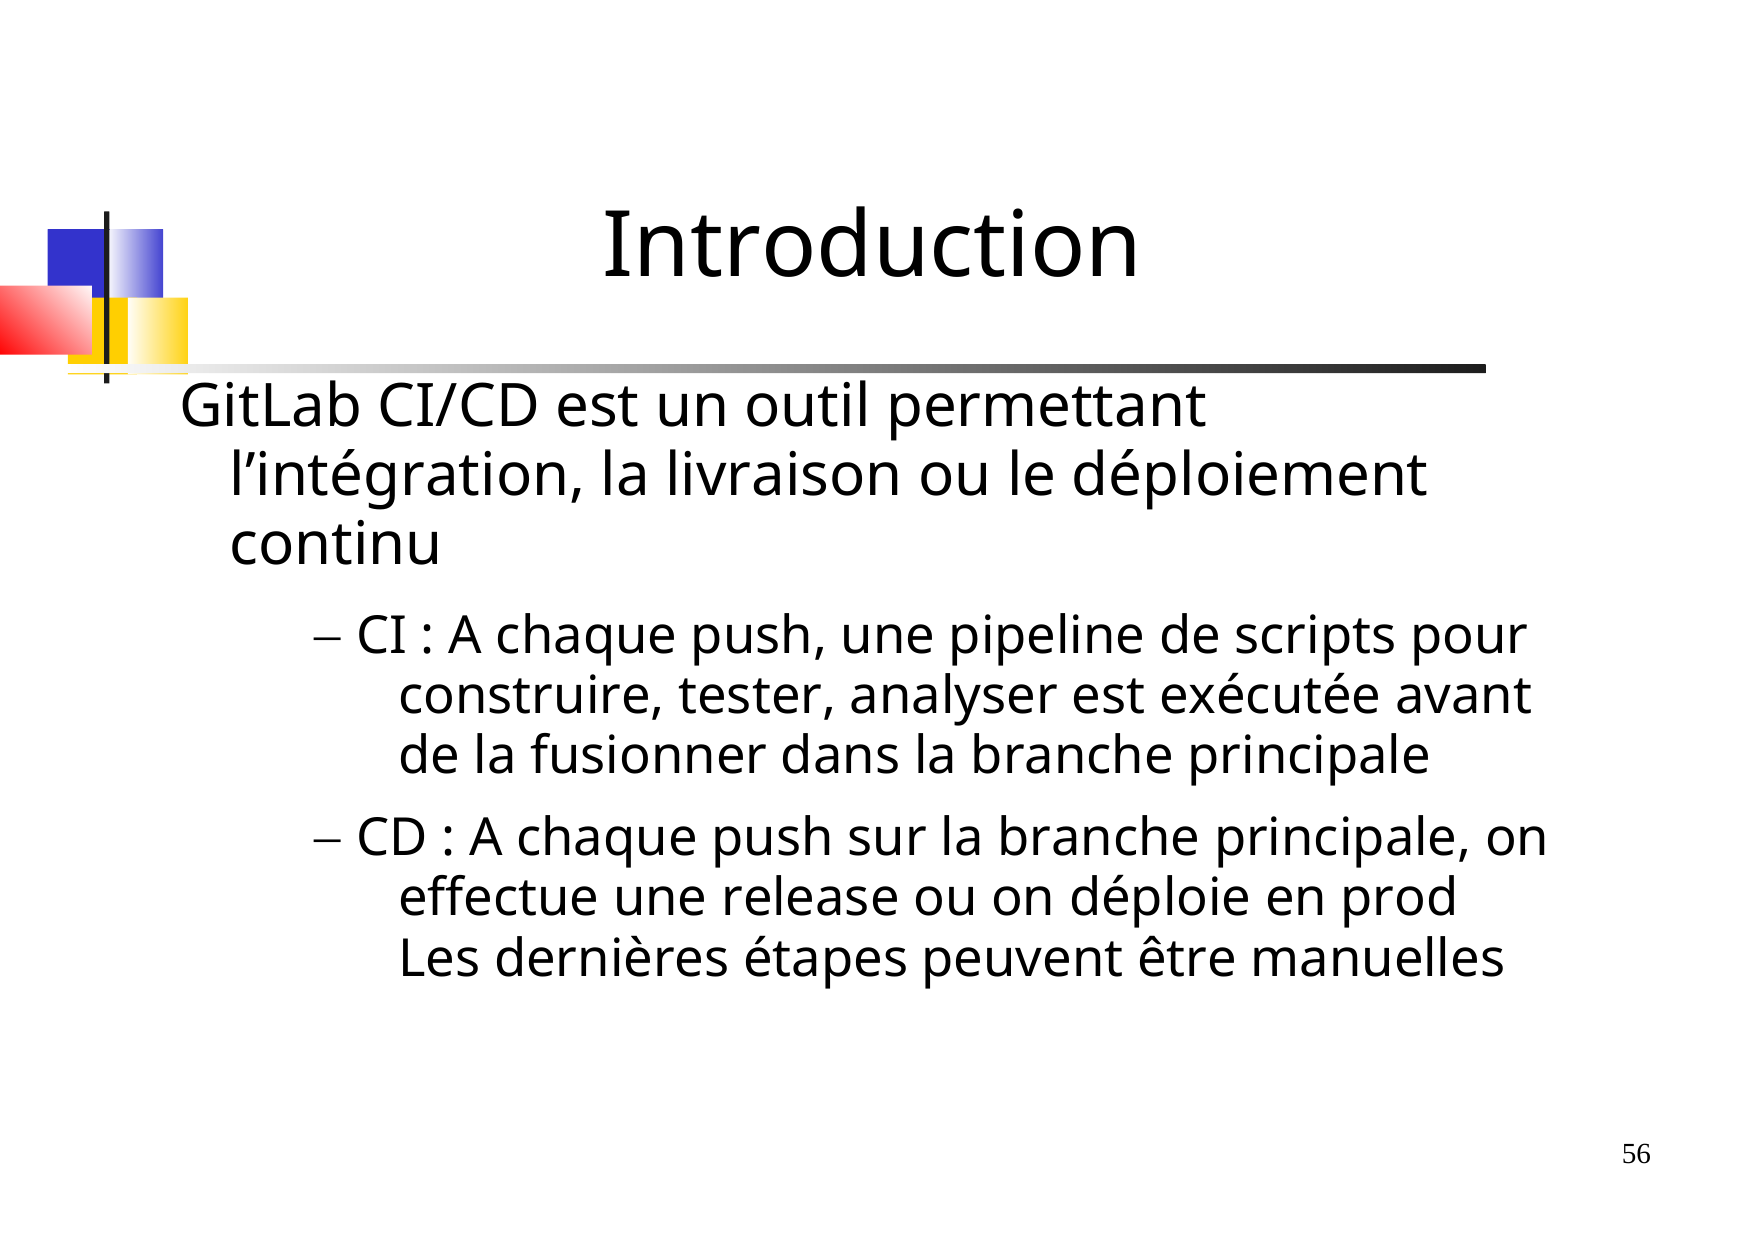

# Introduction
GitLab CI/CD est un outil permettant l’intégration, la livraison ou le déploiement continu
CI : A chaque push, une pipeline de scripts pour construire, tester, analyser est exécutée avant de la fusionner dans la branche principale
CD : A chaque push sur la branche principale, on effectue une release ou on déploie en prod
Les dernières étapes peuvent être manuelles